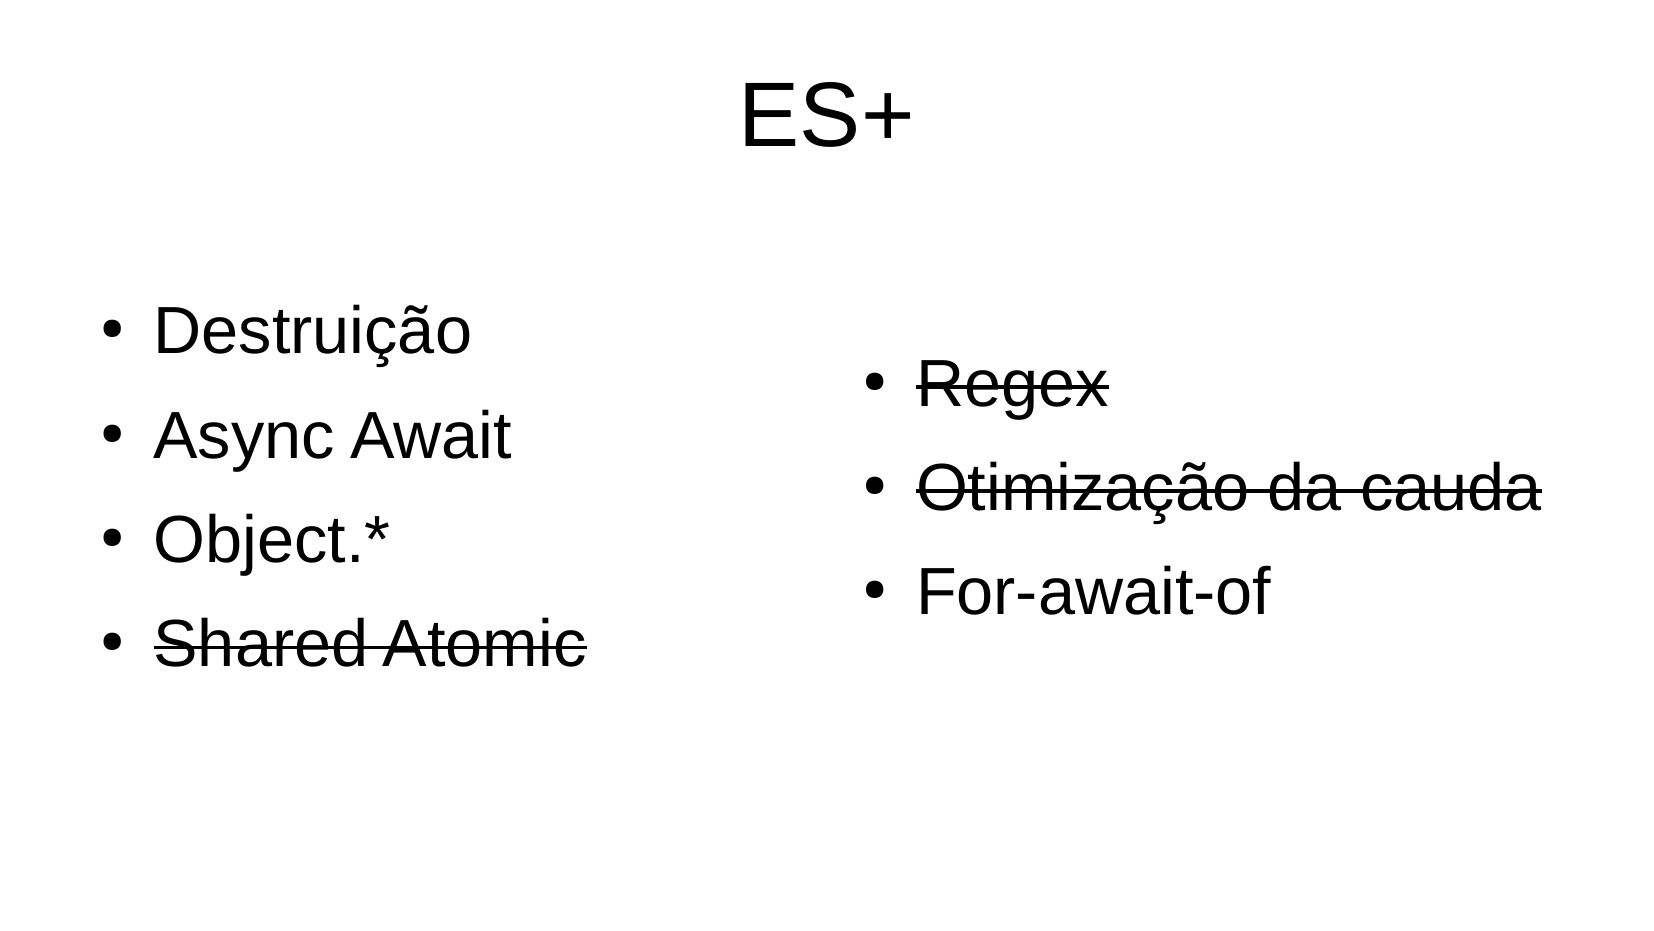

# ES+
Destruição
Async Await
Object.*
Shared Atomic
Regex
Otimização da cauda
For-await-of